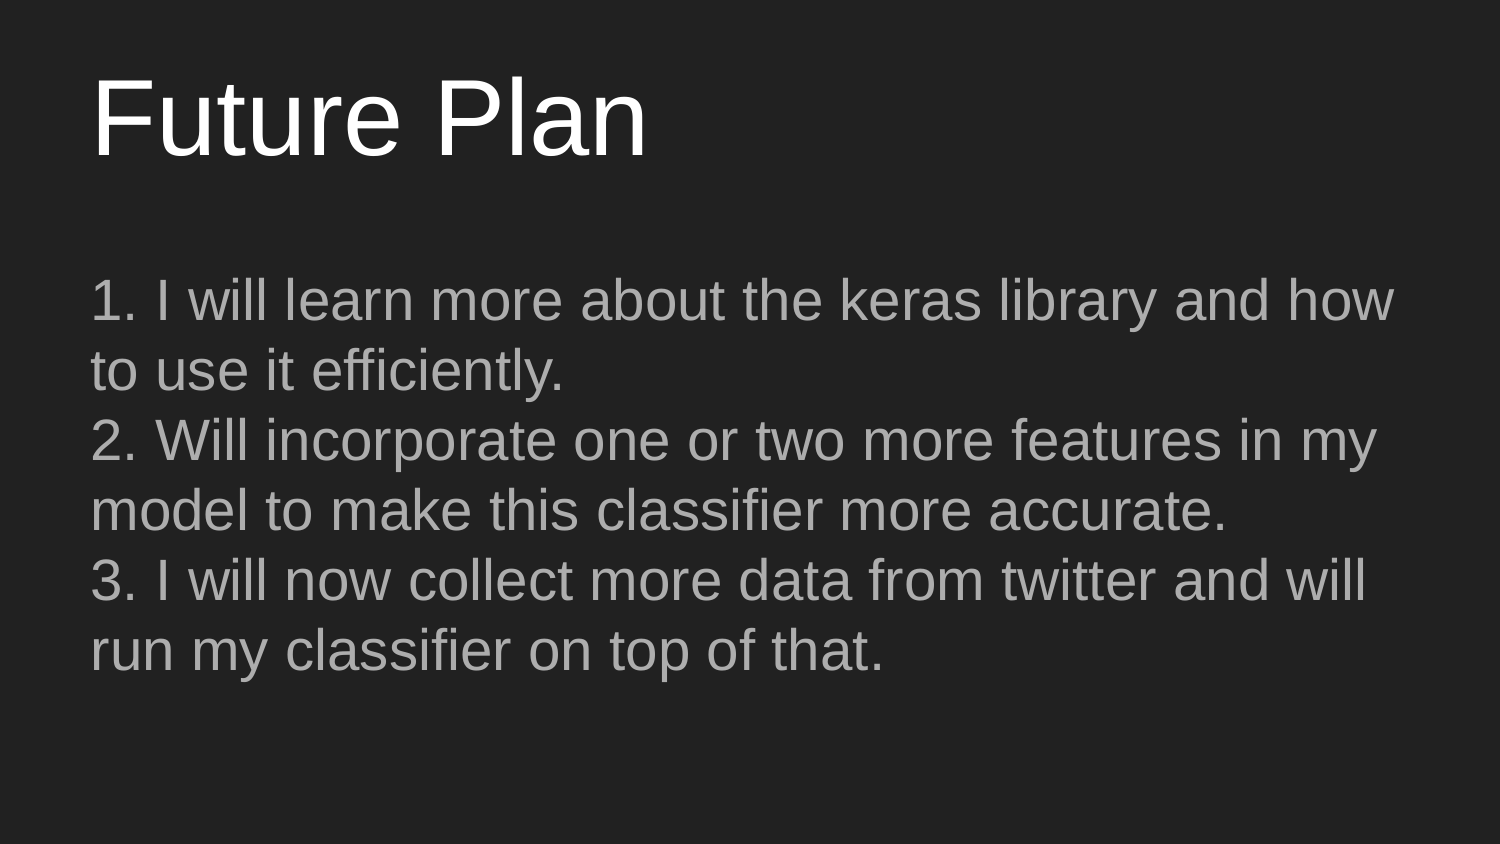

# Future Plan
1. I will learn more about the keras library and how to use it efficiently.
2. Will incorporate one or two more features in my model to make this classifier more accurate.
3. I will now collect more data from twitter and will run my classifier on top of that.